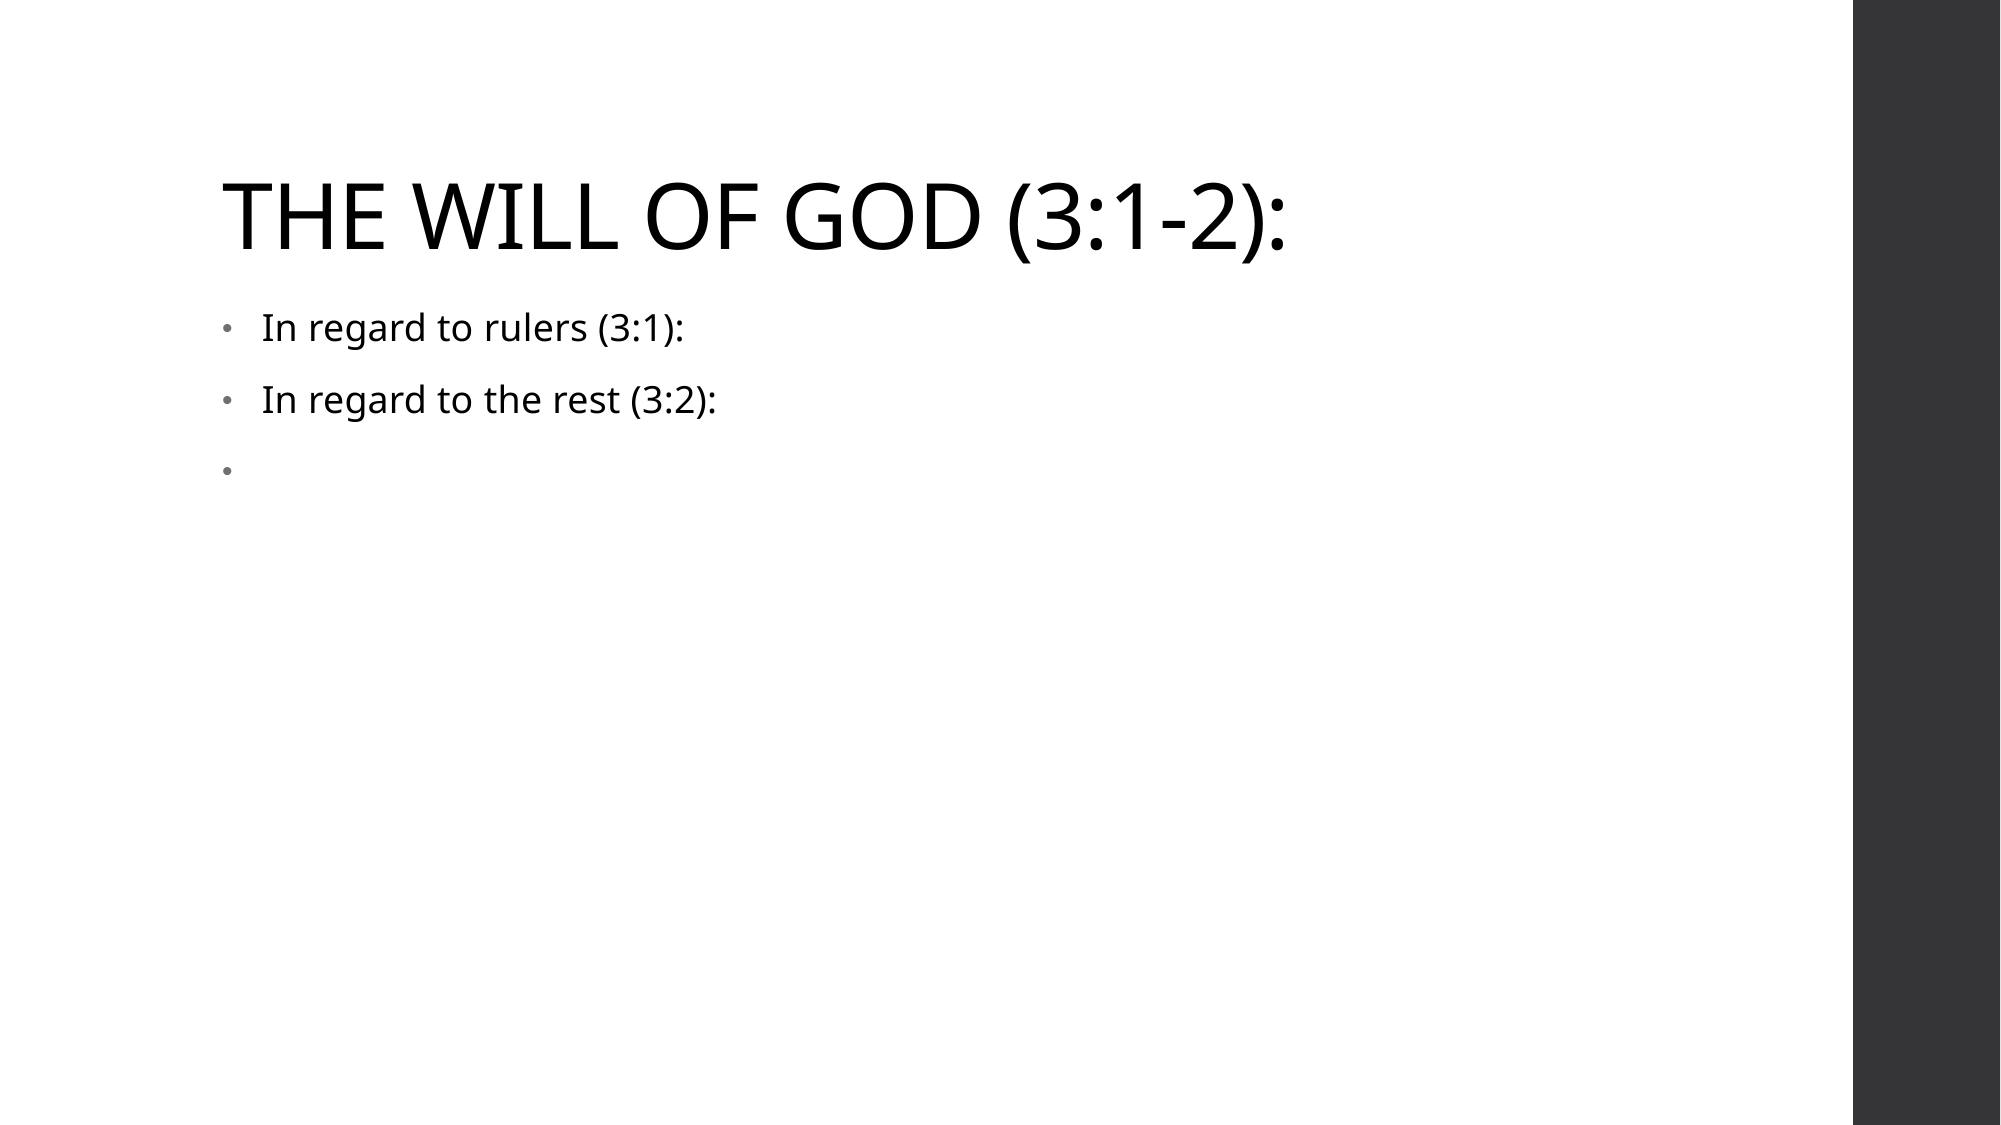

# THE WILL OF GOD (3:1-2):
 In regard to rulers (3:1):
 In regard to the rest (3:2):